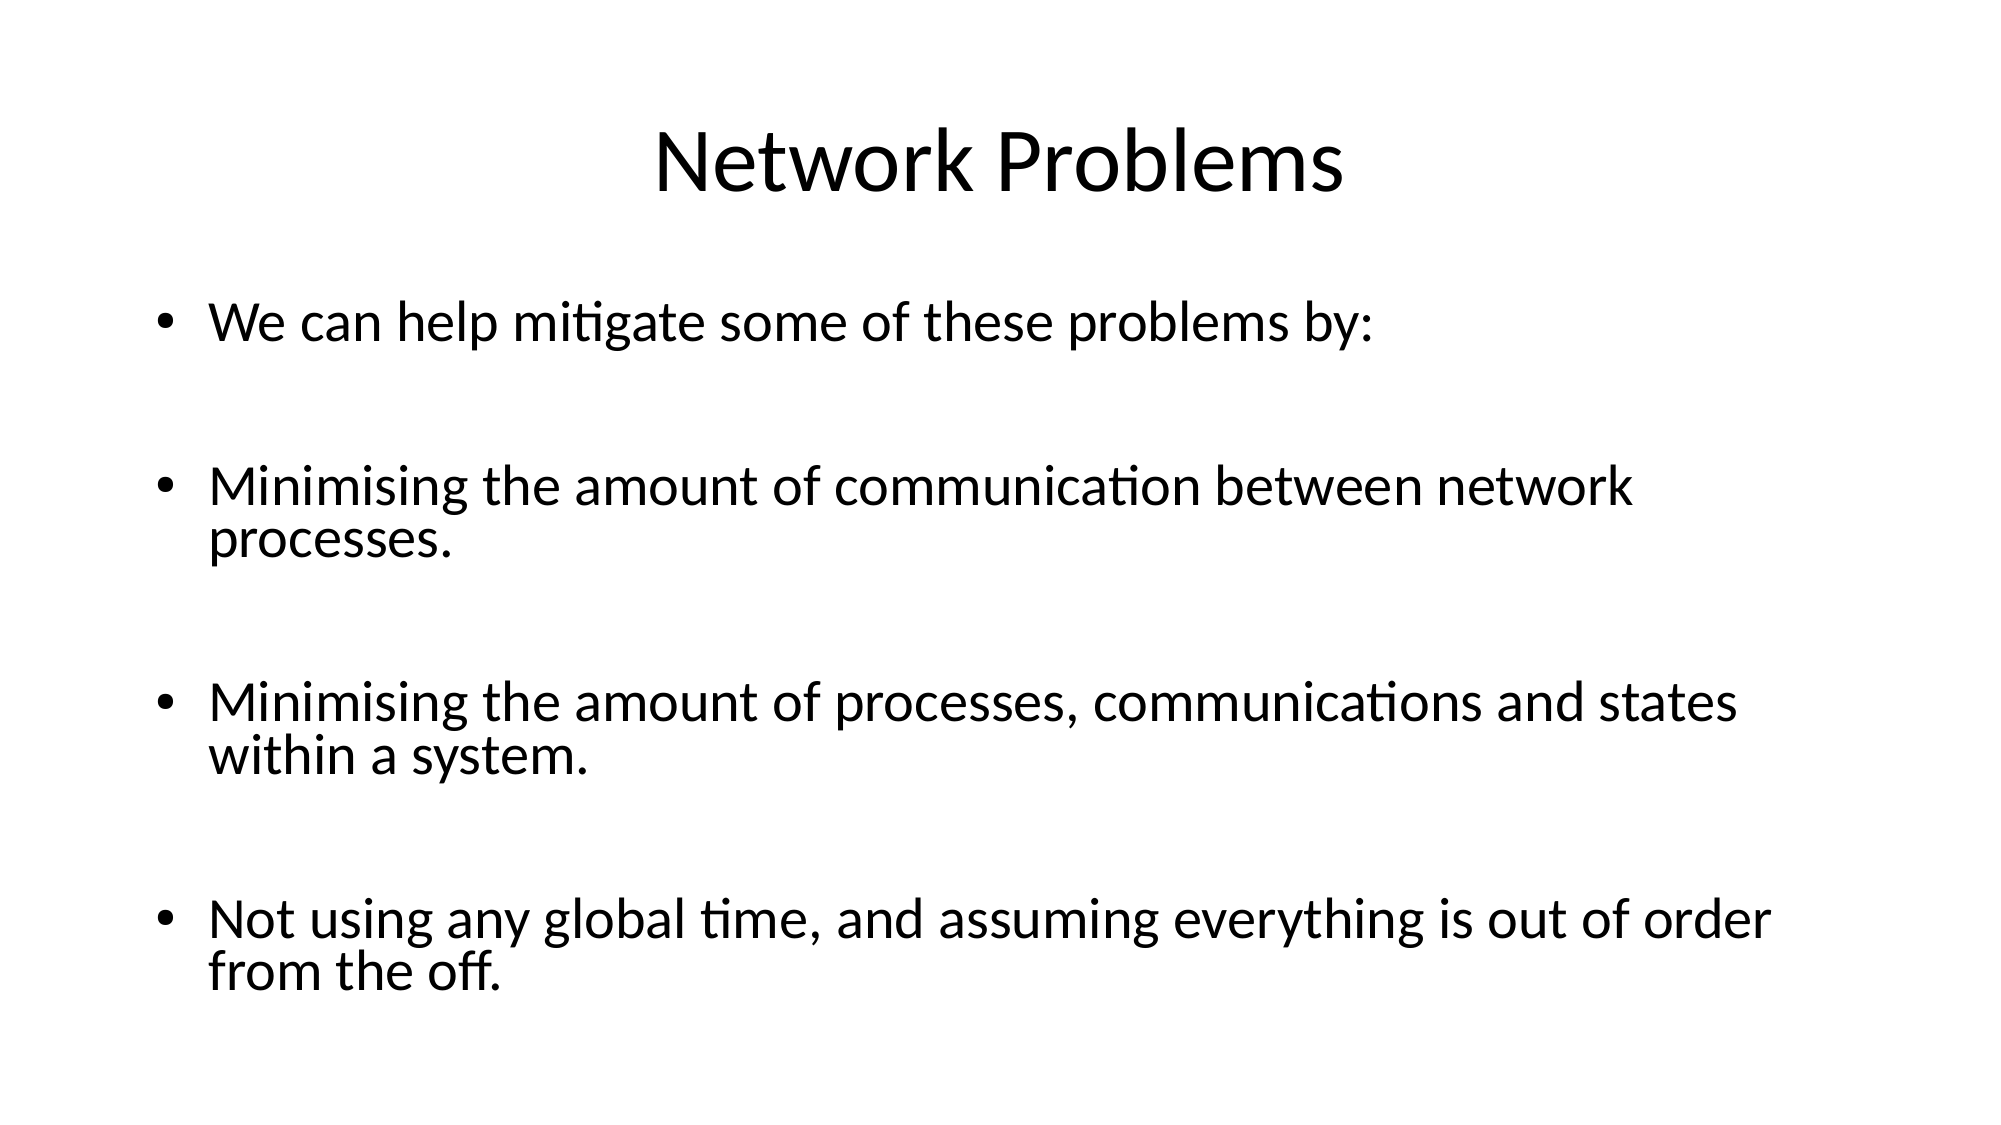

# Network Problems
We can help mitigate some of these problems by:
Minimising the amount of communication between network processes.
Minimising the amount of processes, communications and states within a system.
Not using any global time, and assuming everything is out of order from the off.